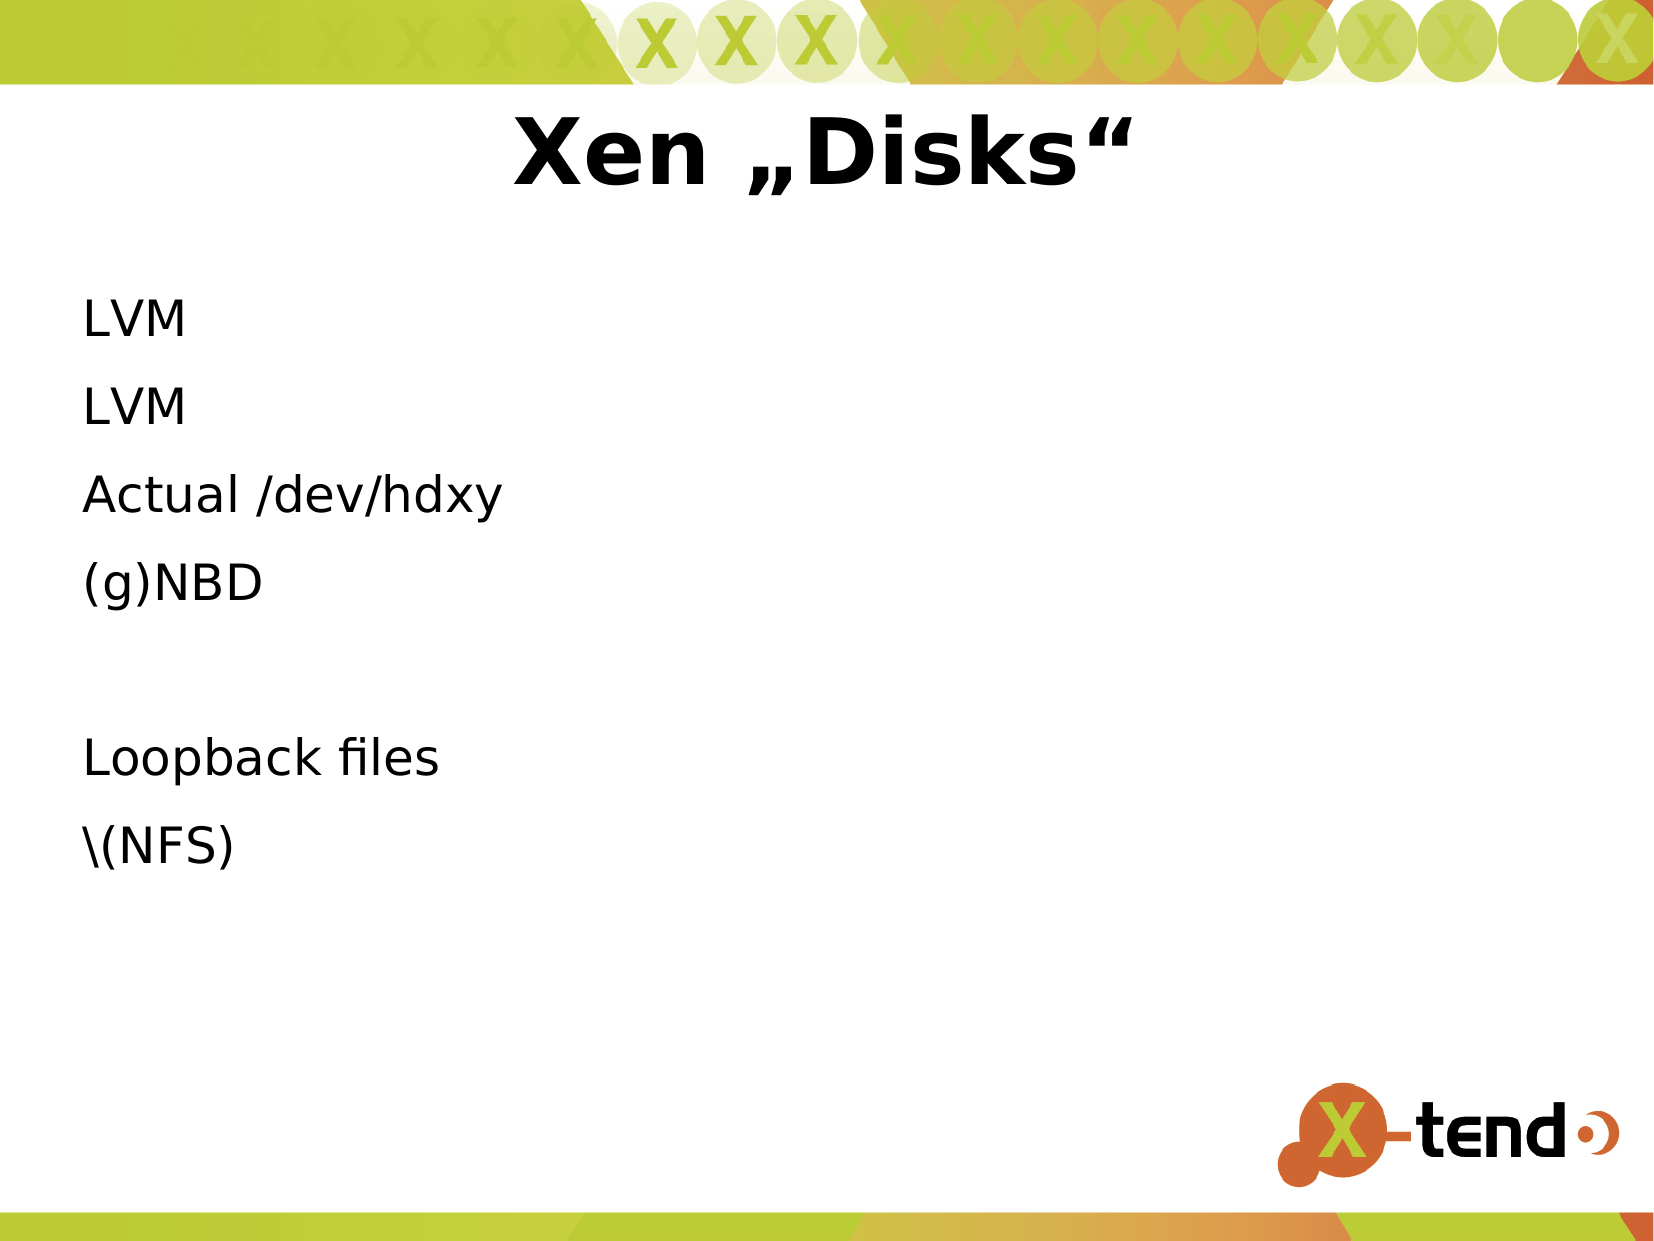

# Xen „Disks“
LVM
LVM
Actual /dev/hdxy
(g)NBD
Loopback files
\(NFS)